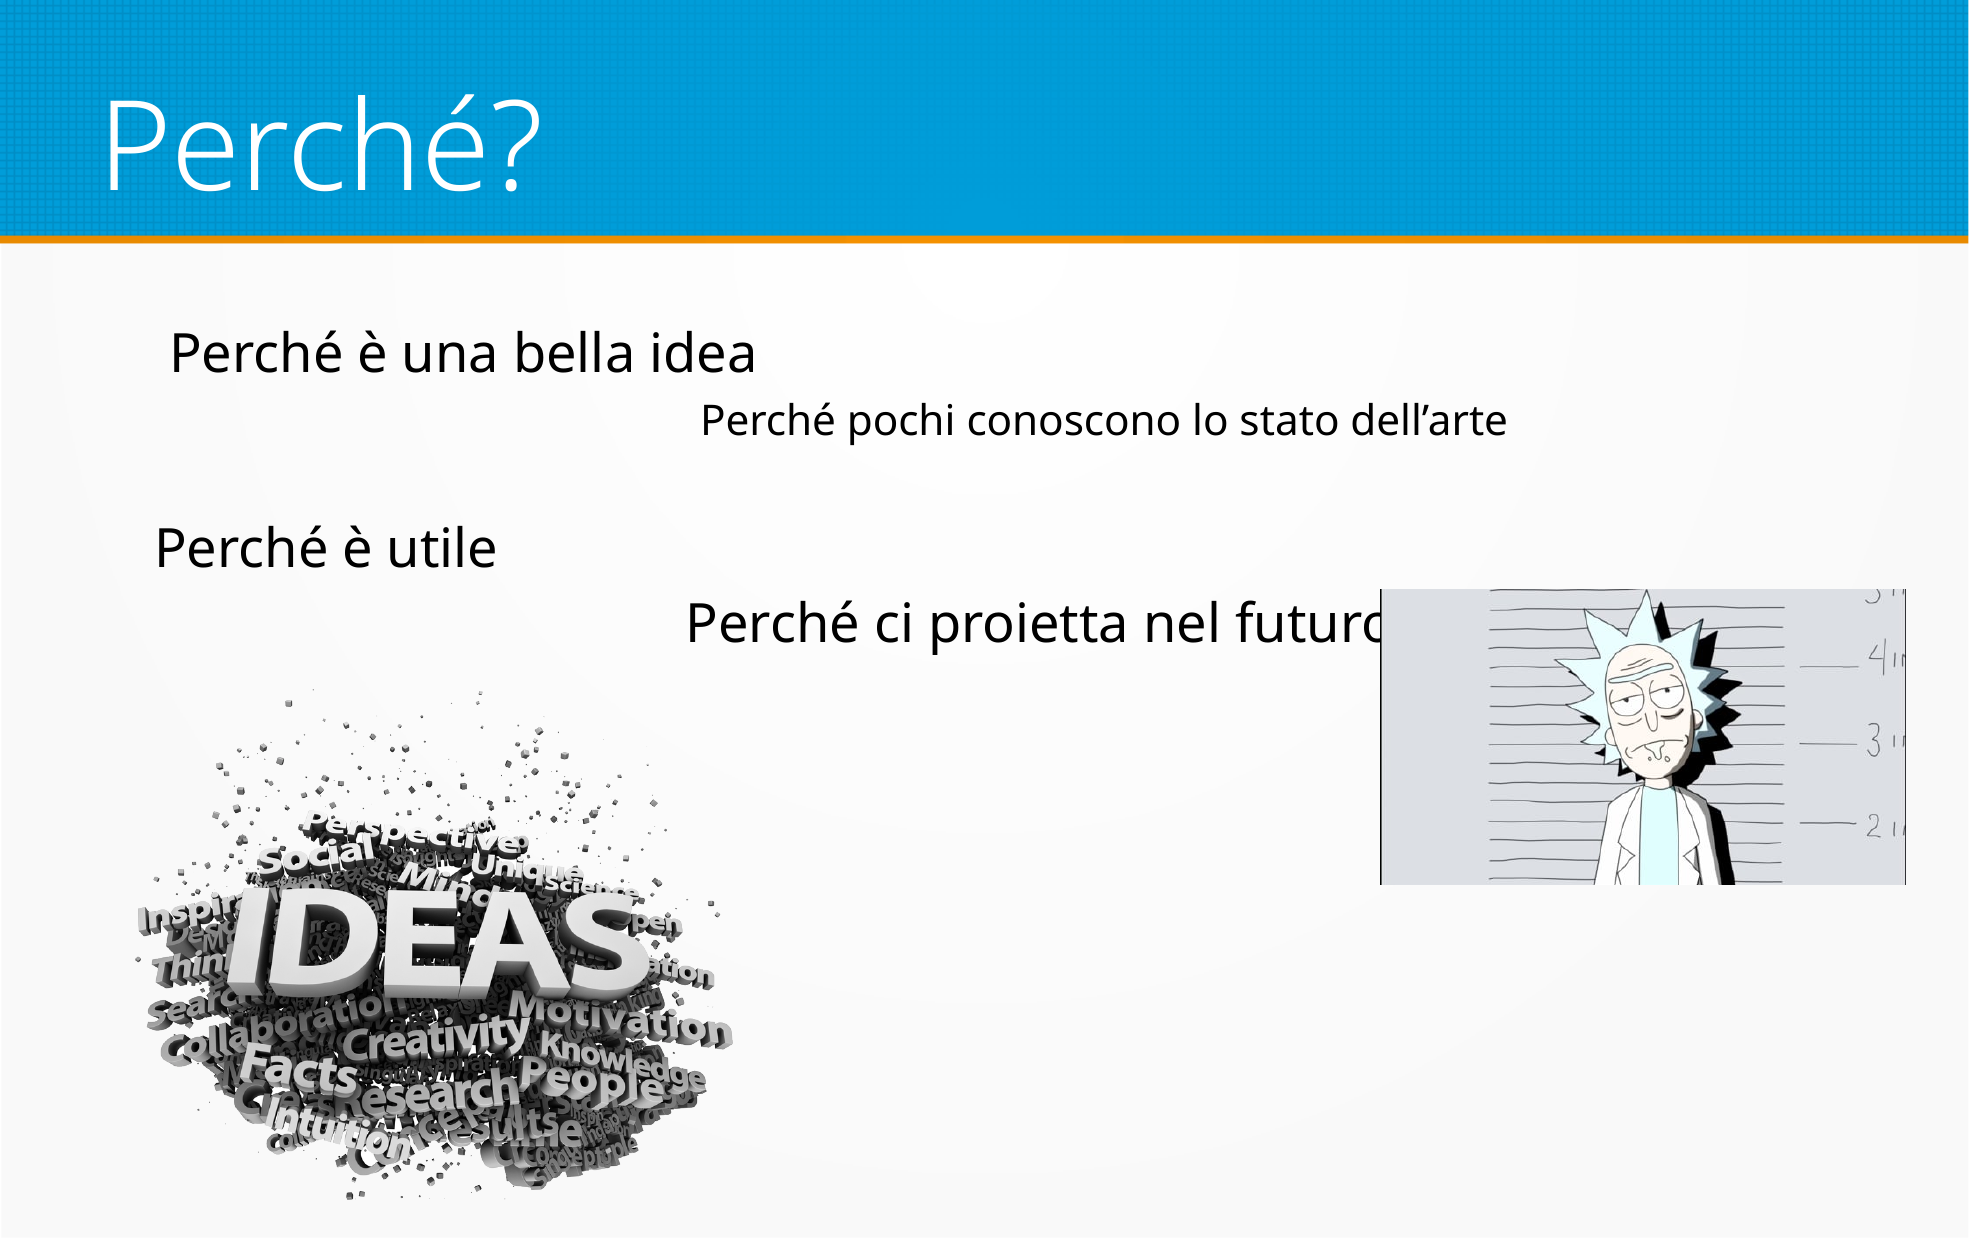

# Perché?
Perché è una bella idea
Perché pochi conoscono lo stato dell’arte
Perché è utile
Perché ci proietta nel futuro